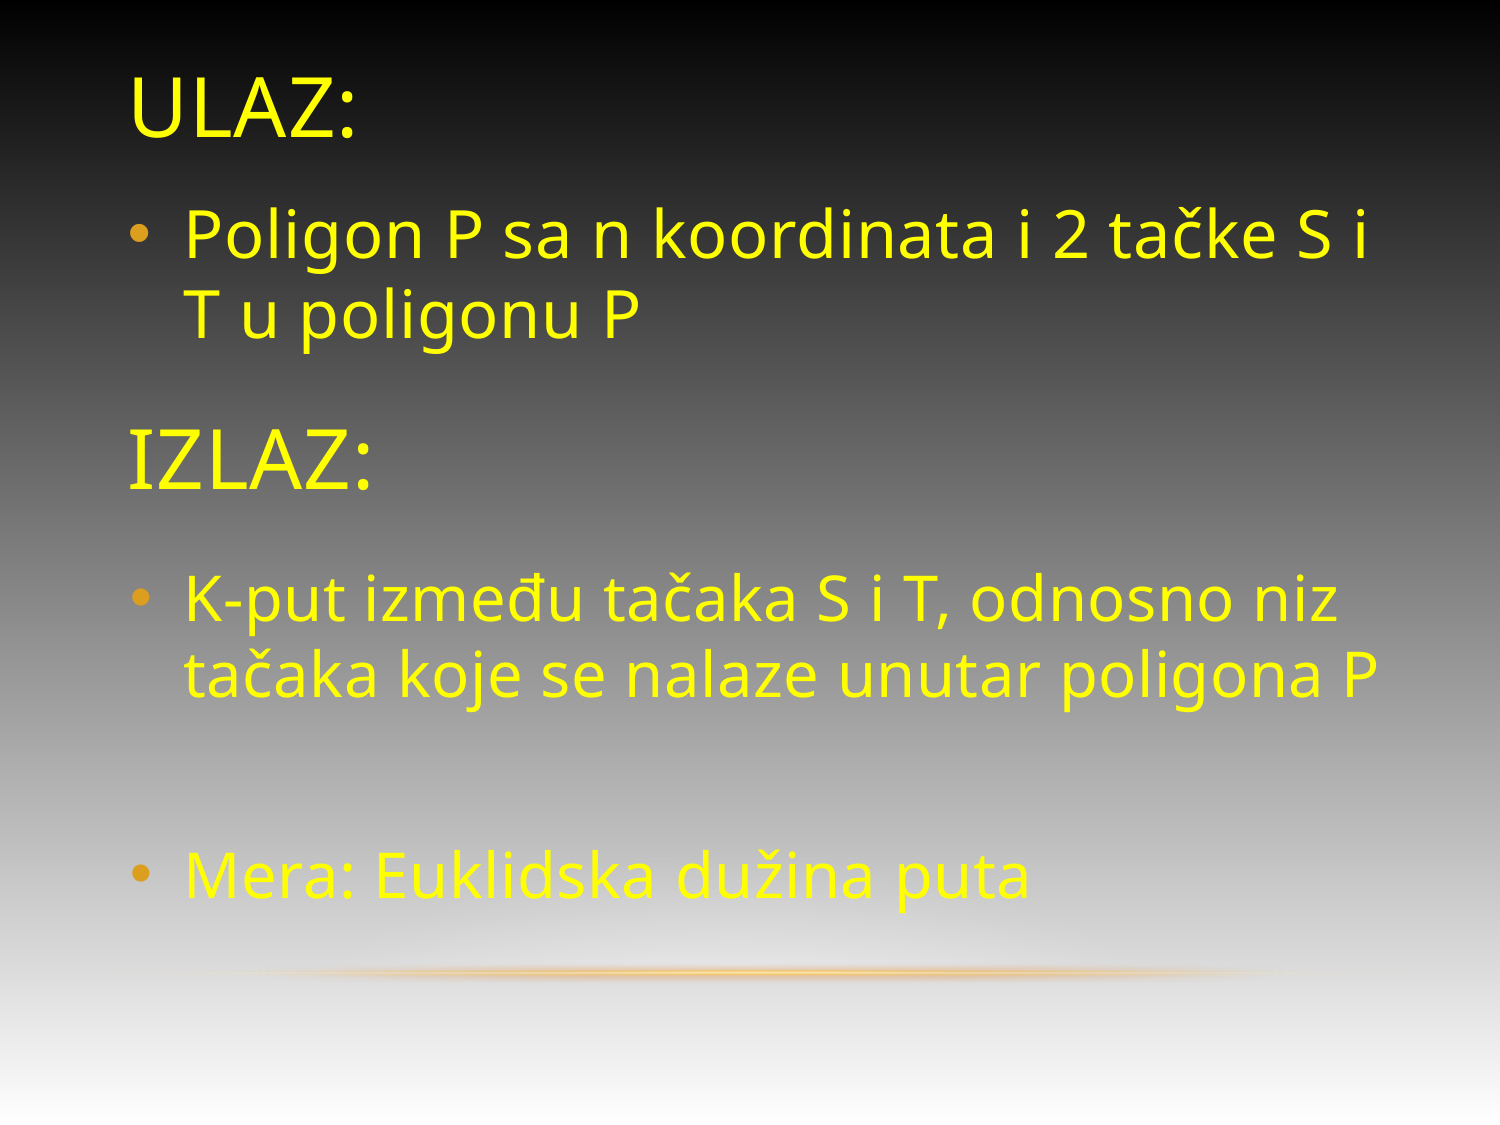

# Ulaz:
Poligon P sa n koordinata i 2 tačke S i T u poligonu P
Izlaz:
K-put između tačaka S i T, odnosno niz tačaka koje se nalaze unutar poligona P
Mera: Euklidska dužina puta